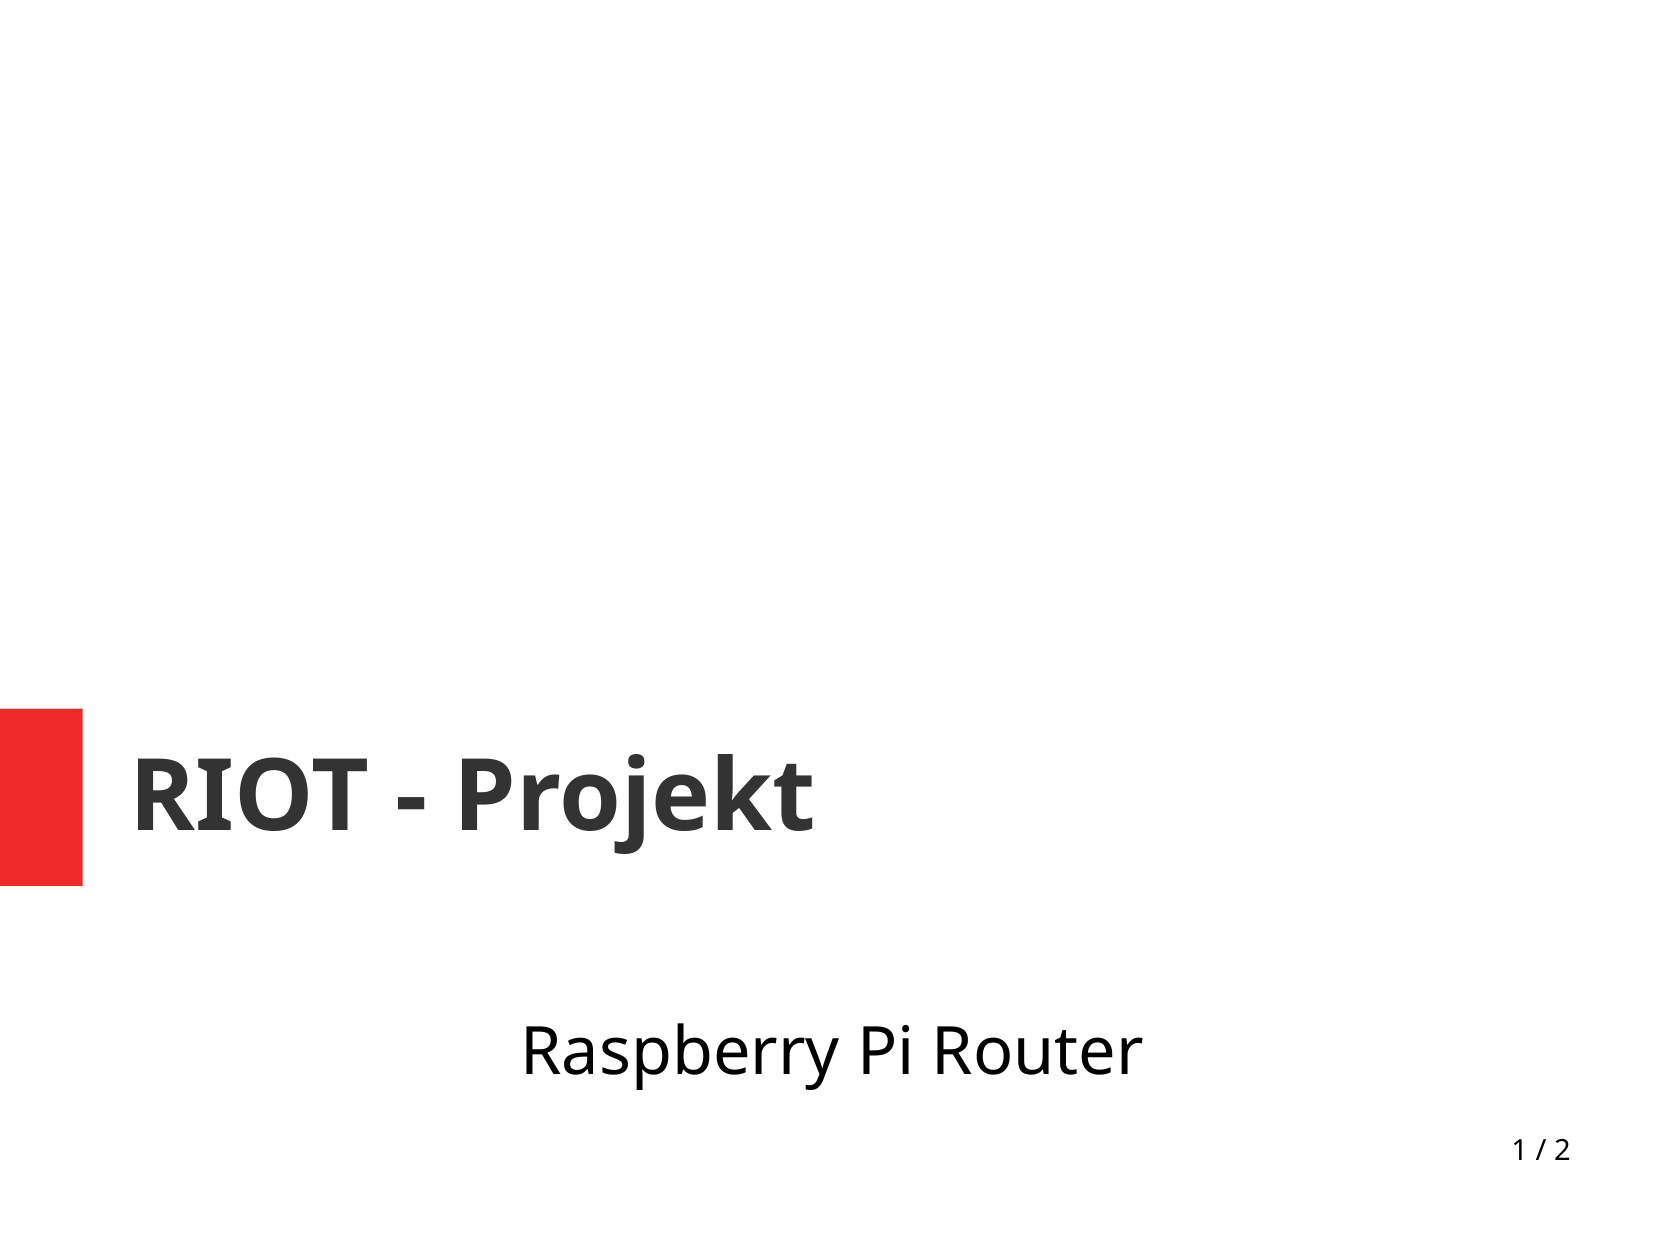

# RIOT - Projekt
Raspberry Pi Router
1